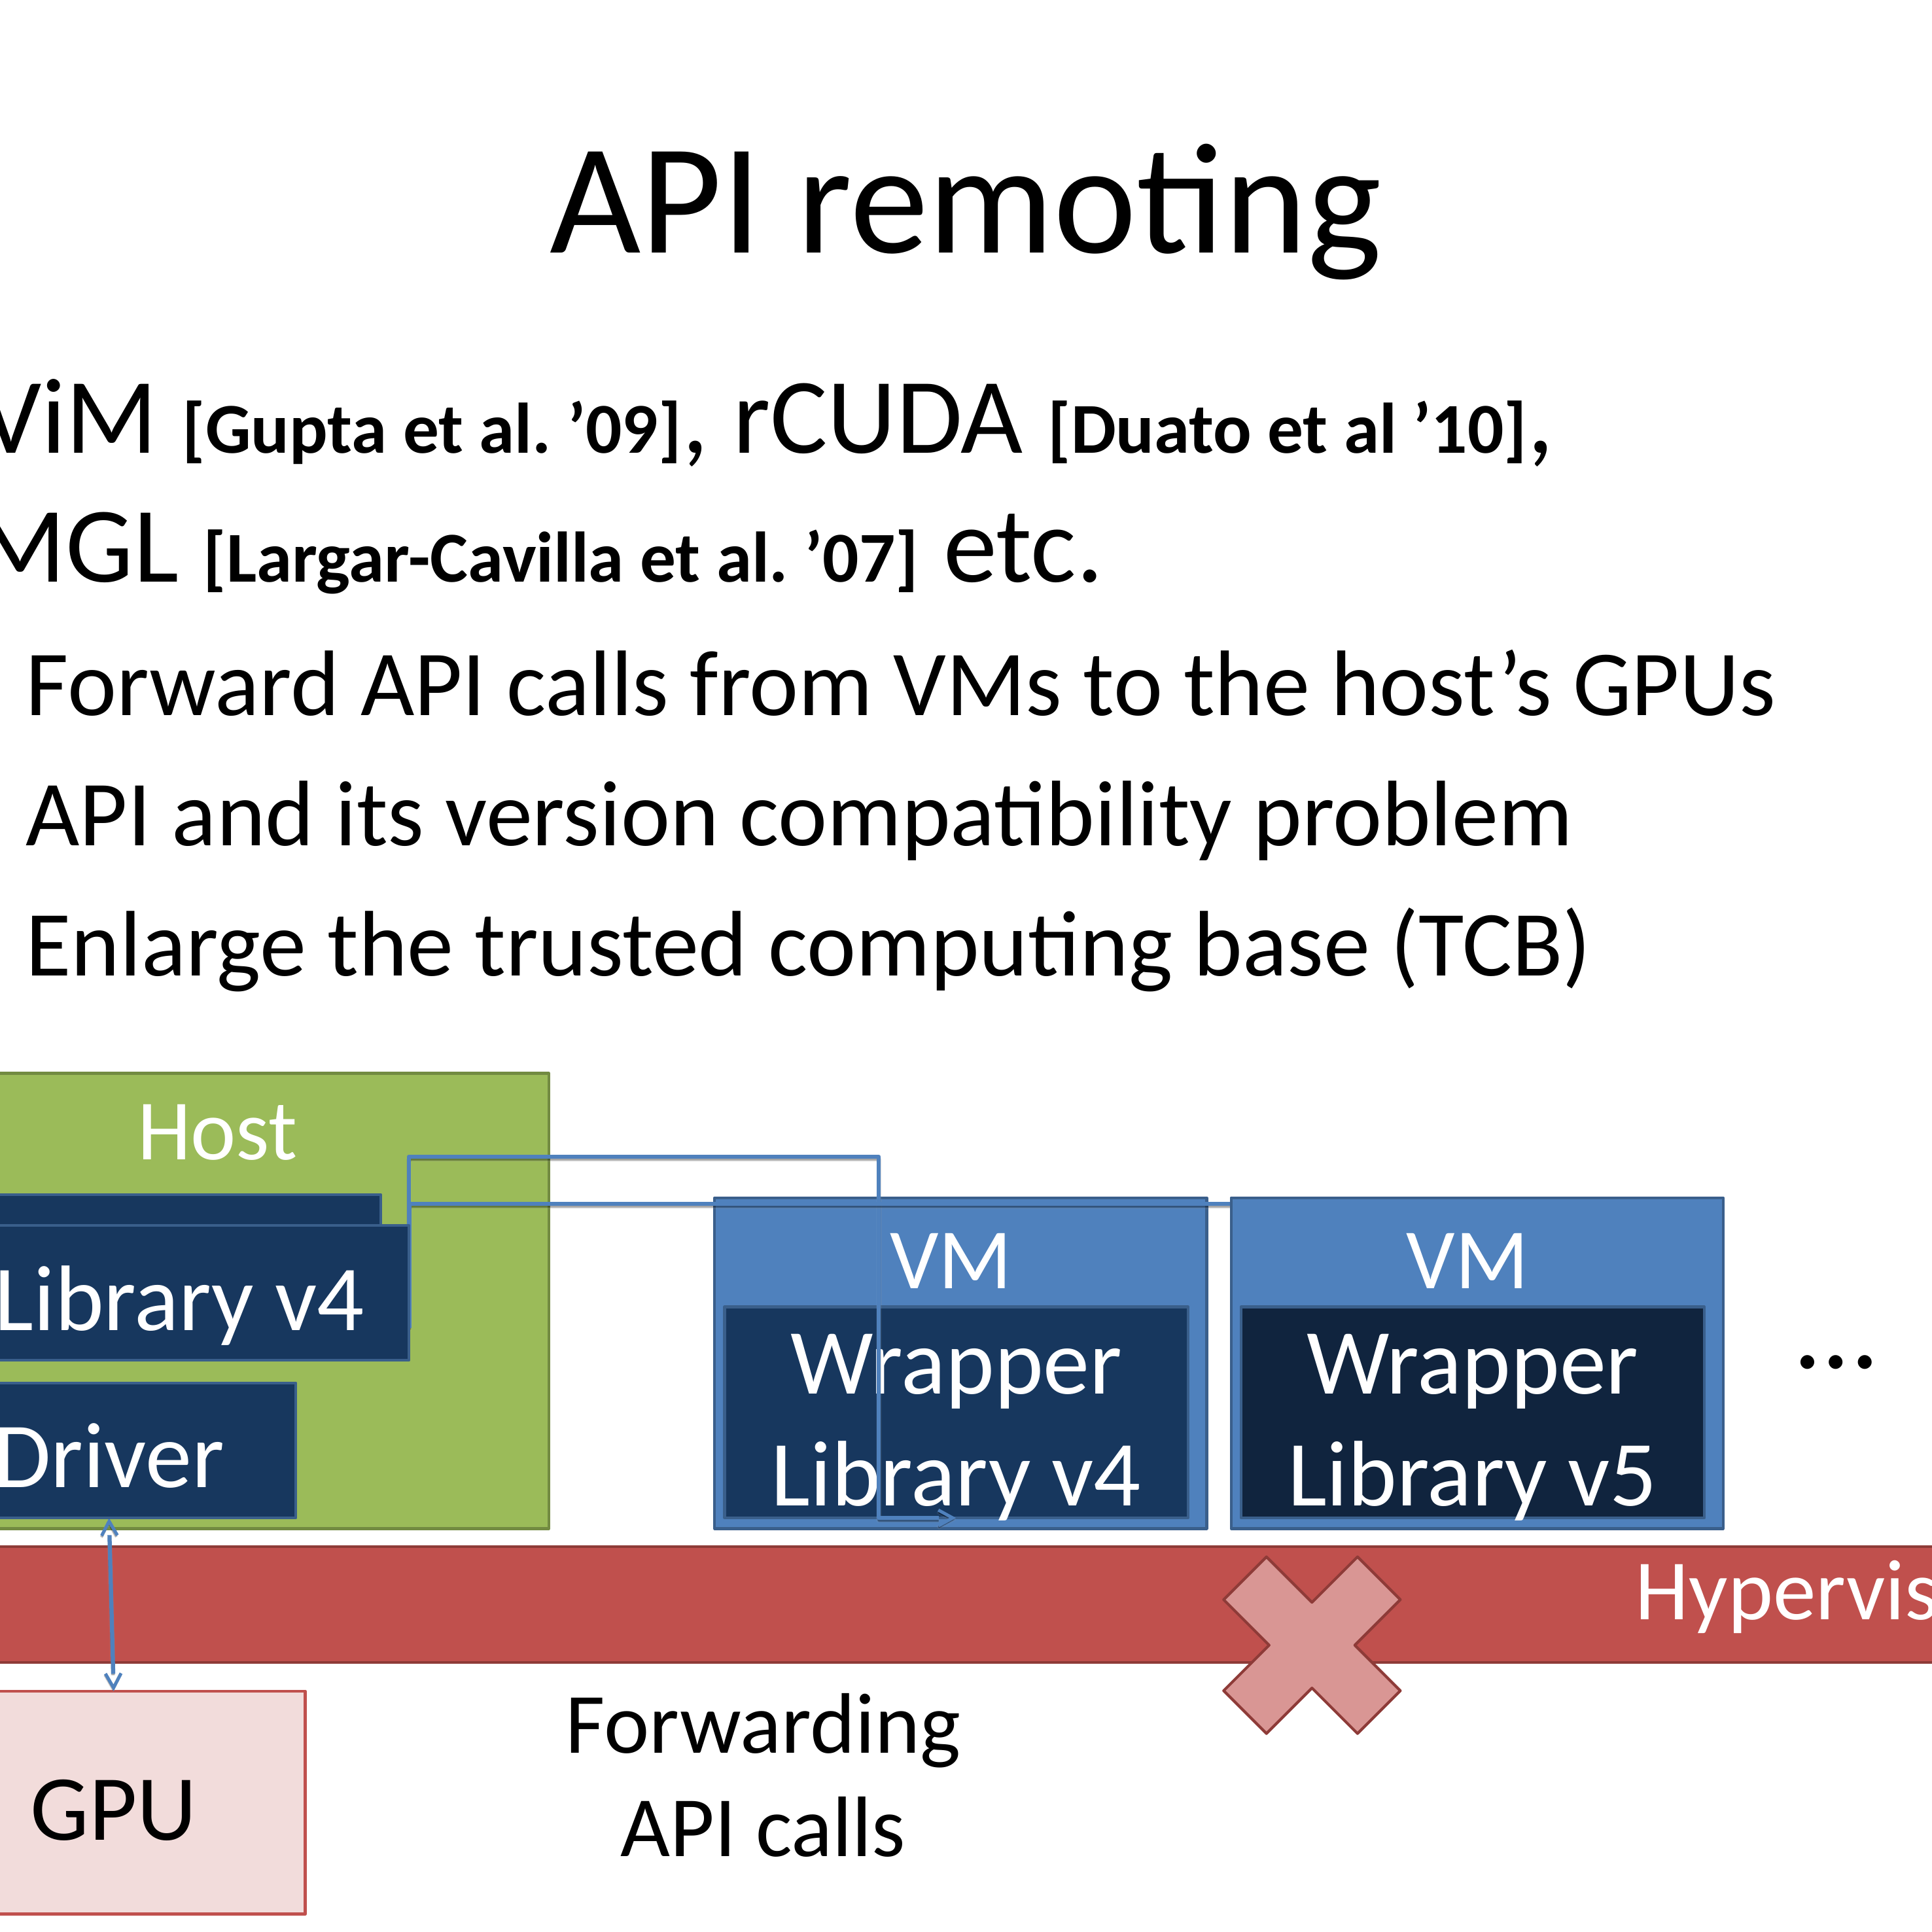

# API remoting
GViM [Gupta et al. ’09], rCUDA [Duato et al ’10],
VMGL [Largar-Cavilla et al. ’07] etc.
Forward API calls from VMs to the host’s GPUs
API and its version compatibility problem
Enlarge the trusted computing base (TCB)
Host
Library v4
VM
Wrapper
Library v4
VM
Wrapper
Library v5
Library v4
…
Driver
Hypervisor
Forwarding API calls
GPU